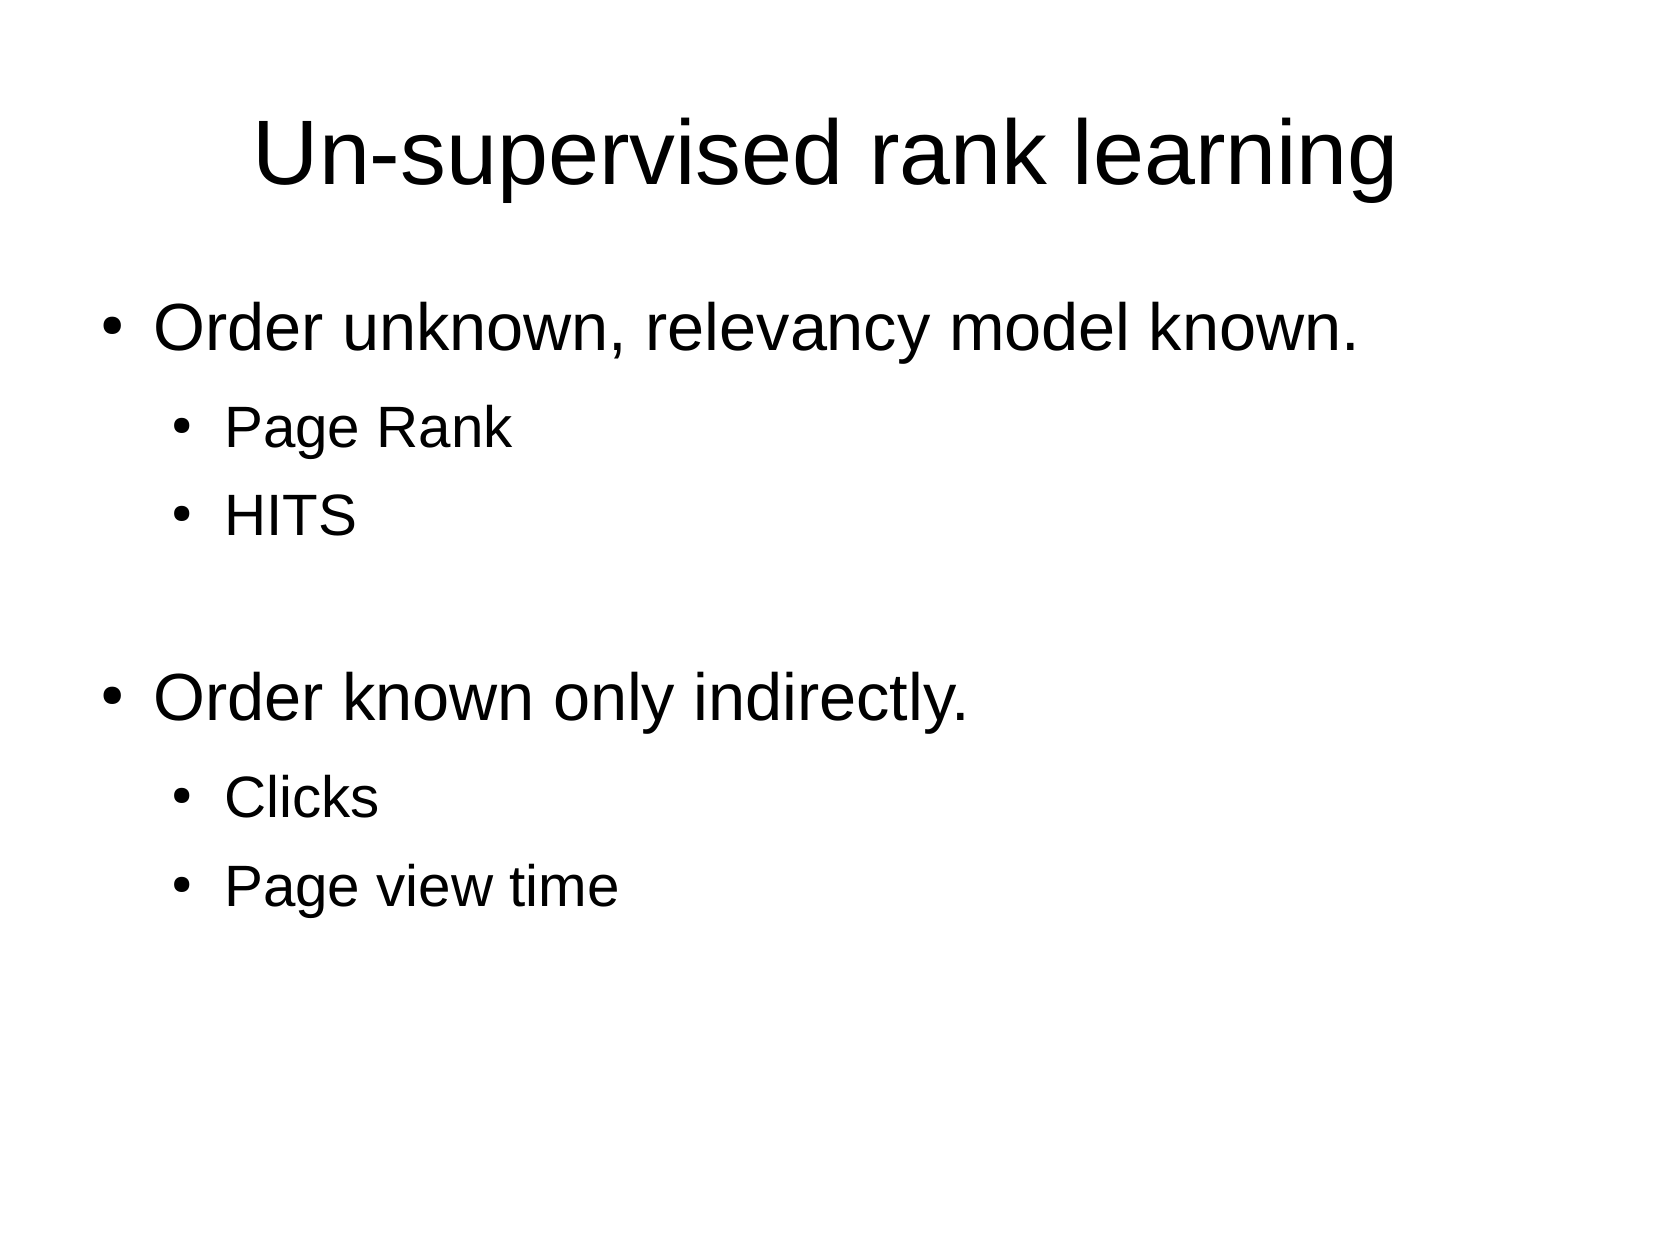

# Un-supervised rank learning
Order unknown, relevancy model known.
Page Rank
HITS
Order known only indirectly.
Clicks
Page view time